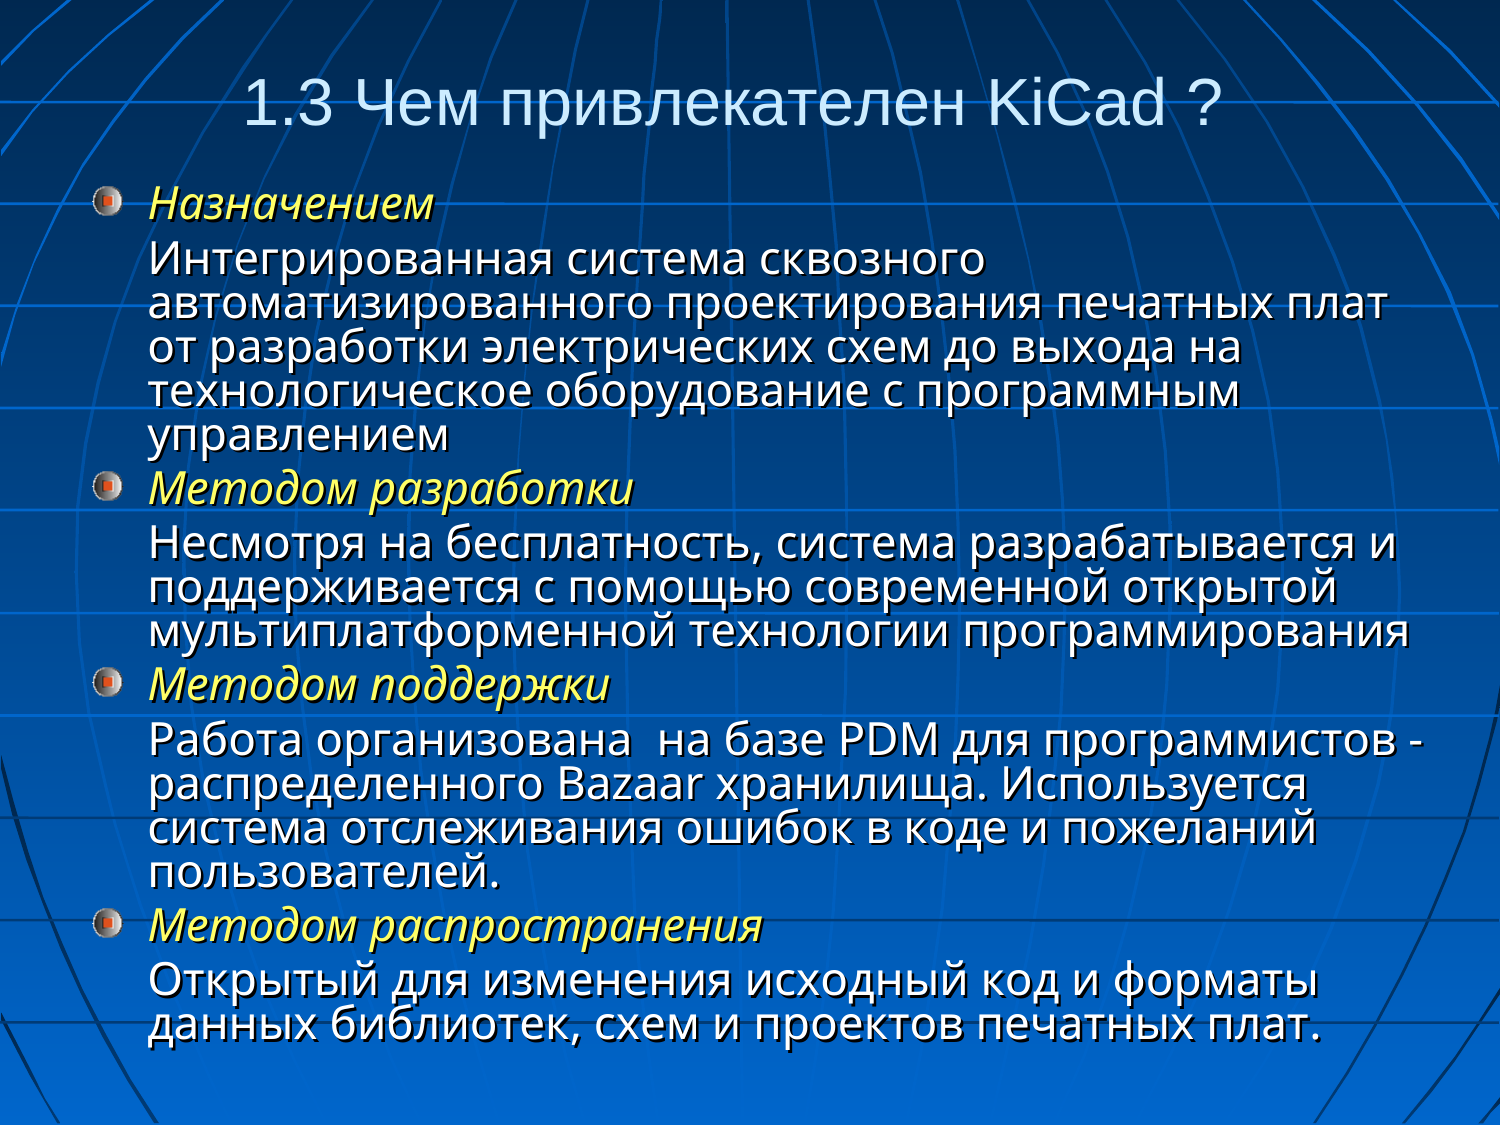

1.3 Чем привлекателен KiCad ?
Назначением
	Интегрированная система сквозного автоматизированного проектирования печатных плат от разработки электрических схем до выхода на технологическое оборудование с программным управлением
Методом разработки
	Несмотря на бесплатность, система разрабатывается и поддерживается с помощью современной открытой мультиплатформенной технологии программирования
Методом поддержки
	Работа организована на базе PDM для программистов - распределенного Bazaar хранилища. Используется система отслеживания ошибок в коде и пожеланий пользователей.
Методом распространения
	Открытый для изменения исходный код и форматы данных библиотек, схем и проектов печатных плат.